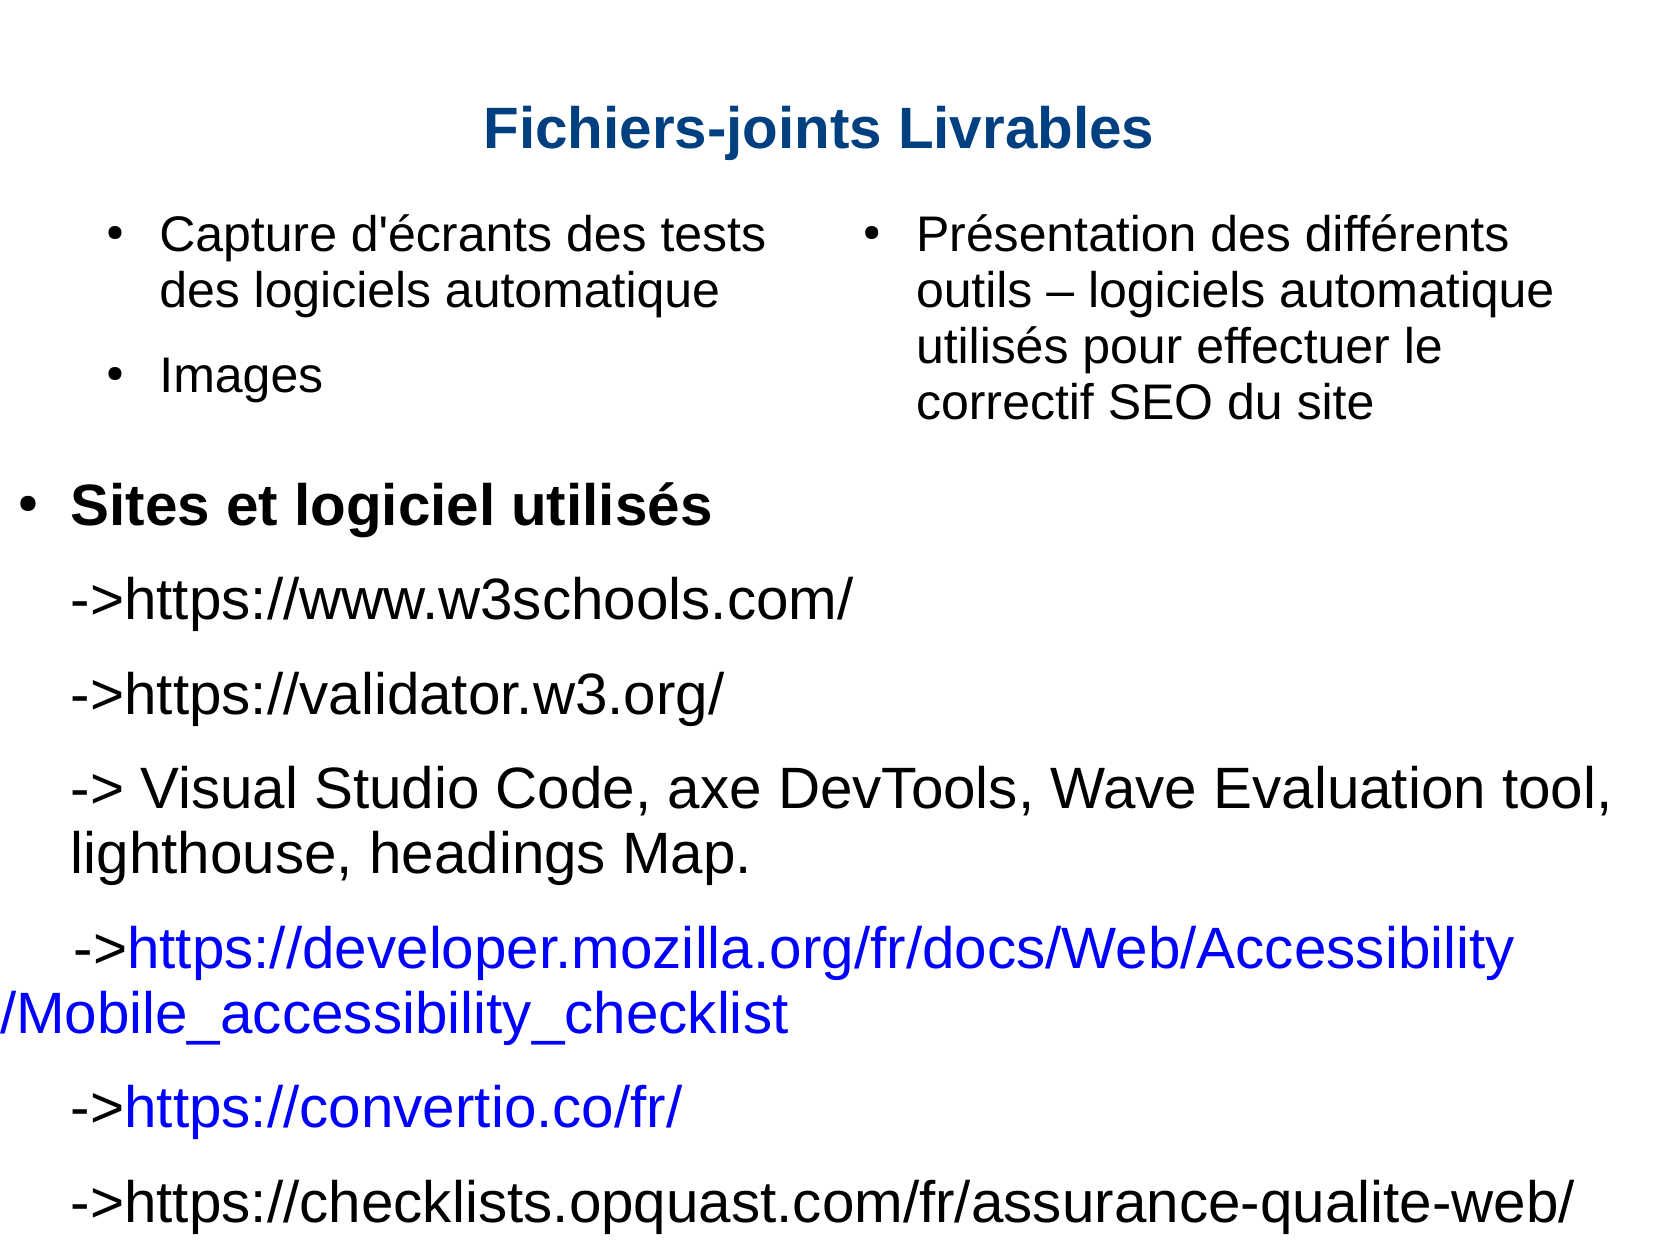

# Fichiers-joints Livrables
Capture d'écrants des tests des logiciels automatique
Images
Présentation des différents outils – logiciels automatique utilisés pour effectuer le correctif SEO du site
Sites et logiciel utilisés
->https://www.w3schools.com/
->https://validator.w3.org/
-> Visual Studio Code, axe DevTools, Wave Evaluation tool, lighthouse, headings Map.
	->https://developer.mozilla.org/fr/docs/Web/Accessibility		/Mobile_accessibility_checklist
->https://convertio.co/fr/
->https://checklists.opquast.com/fr/assurance-qualite-web/